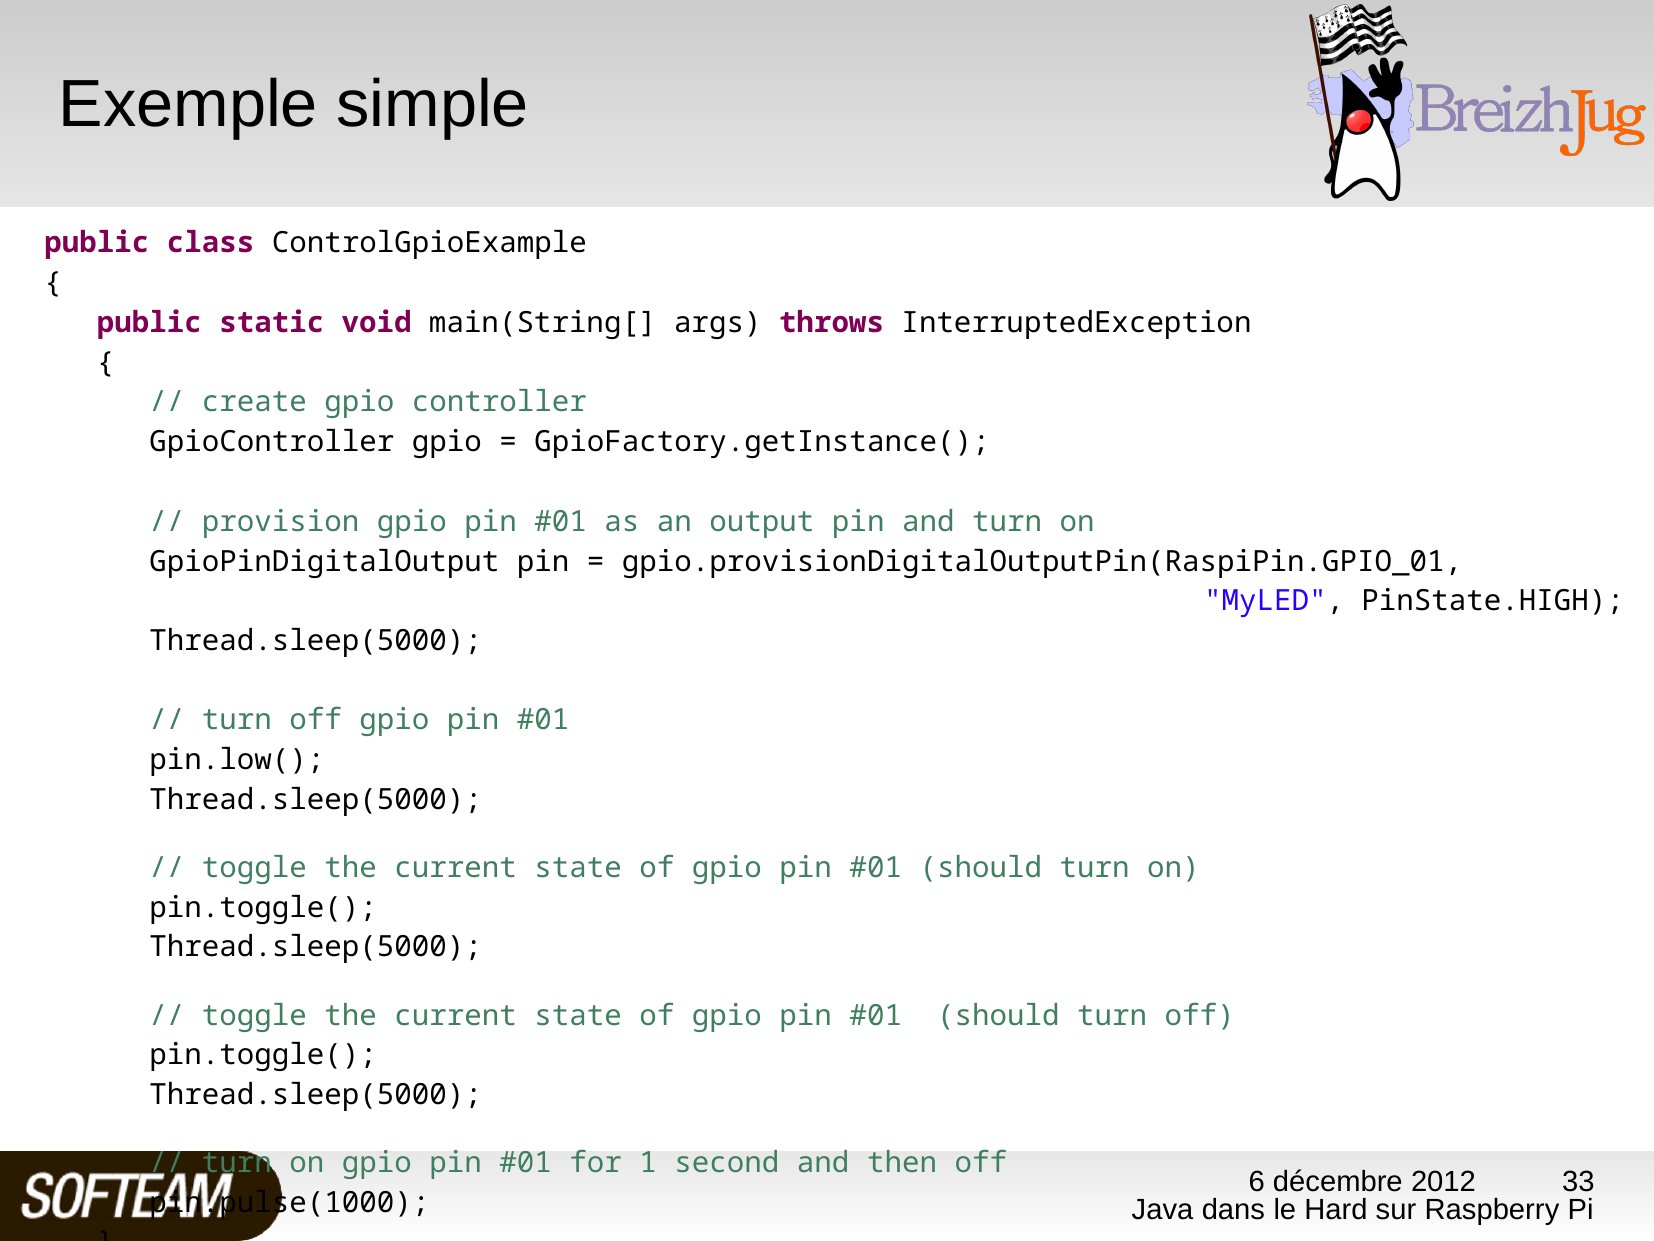

# Exemple simple
public class ControlGpioExample
{
 public static void main(String[] args) throws InterruptedException
 {
 // create gpio controller
 GpioController gpio = GpioFactory.getInstance();
 // provision gpio pin #01 as an output pin and turn on
 GpioPinDigitalOutput pin = gpio.provisionDigitalOutputPin(RaspiPin.GPIO_01,
															 "MyLED", PinState.HIGH);
 Thread.sleep(5000);
 // turn off gpio pin #01
 pin.low();
 Thread.sleep(5000);
 // toggle the current state of gpio pin #01 (should turn on)
 pin.toggle();
 Thread.sleep(5000);
 // toggle the current state of gpio pin #01 (should turn off)
 pin.toggle();
 Thread.sleep(5000);
 // turn on gpio pin #01 for 1 second and then off
 pin.pulse(1000);
 }
}
14 septembre 2012
33
Beaglebone - JugSummerCamp 2012